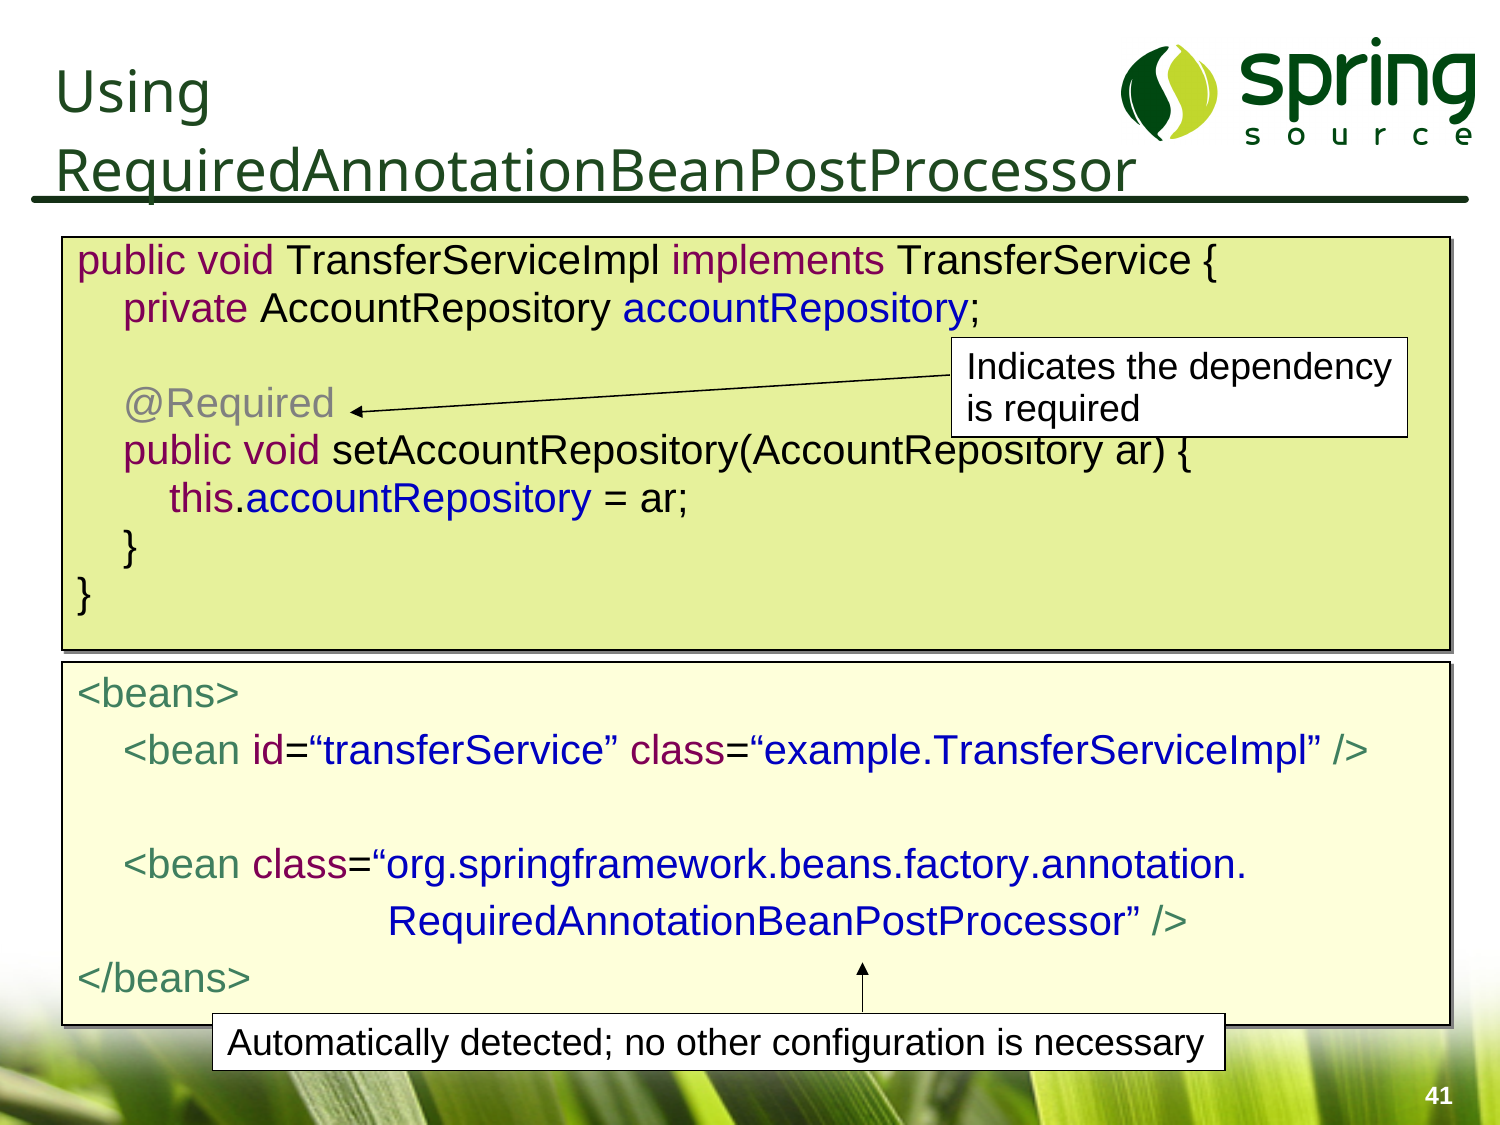

# Using RequiredAnnotationBeanPostProcessor
public void TransferServiceImpl implements TransferService {
 private AccountRepository accountRepository;
 @Required
 public void setAccountRepository(AccountRepository ar) {
 this.accountRepository = ar;
 }
}
Indicates the dependency
is required
<beans>
 <bean id=“transferService” class=“example.TransferServiceImpl” />
 <bean class=“org.springframework.beans.factory.annotation.
 RequiredAnnotationBeanPostProcessor” />
</beans>
Automatically detected; no other configuration is necessary